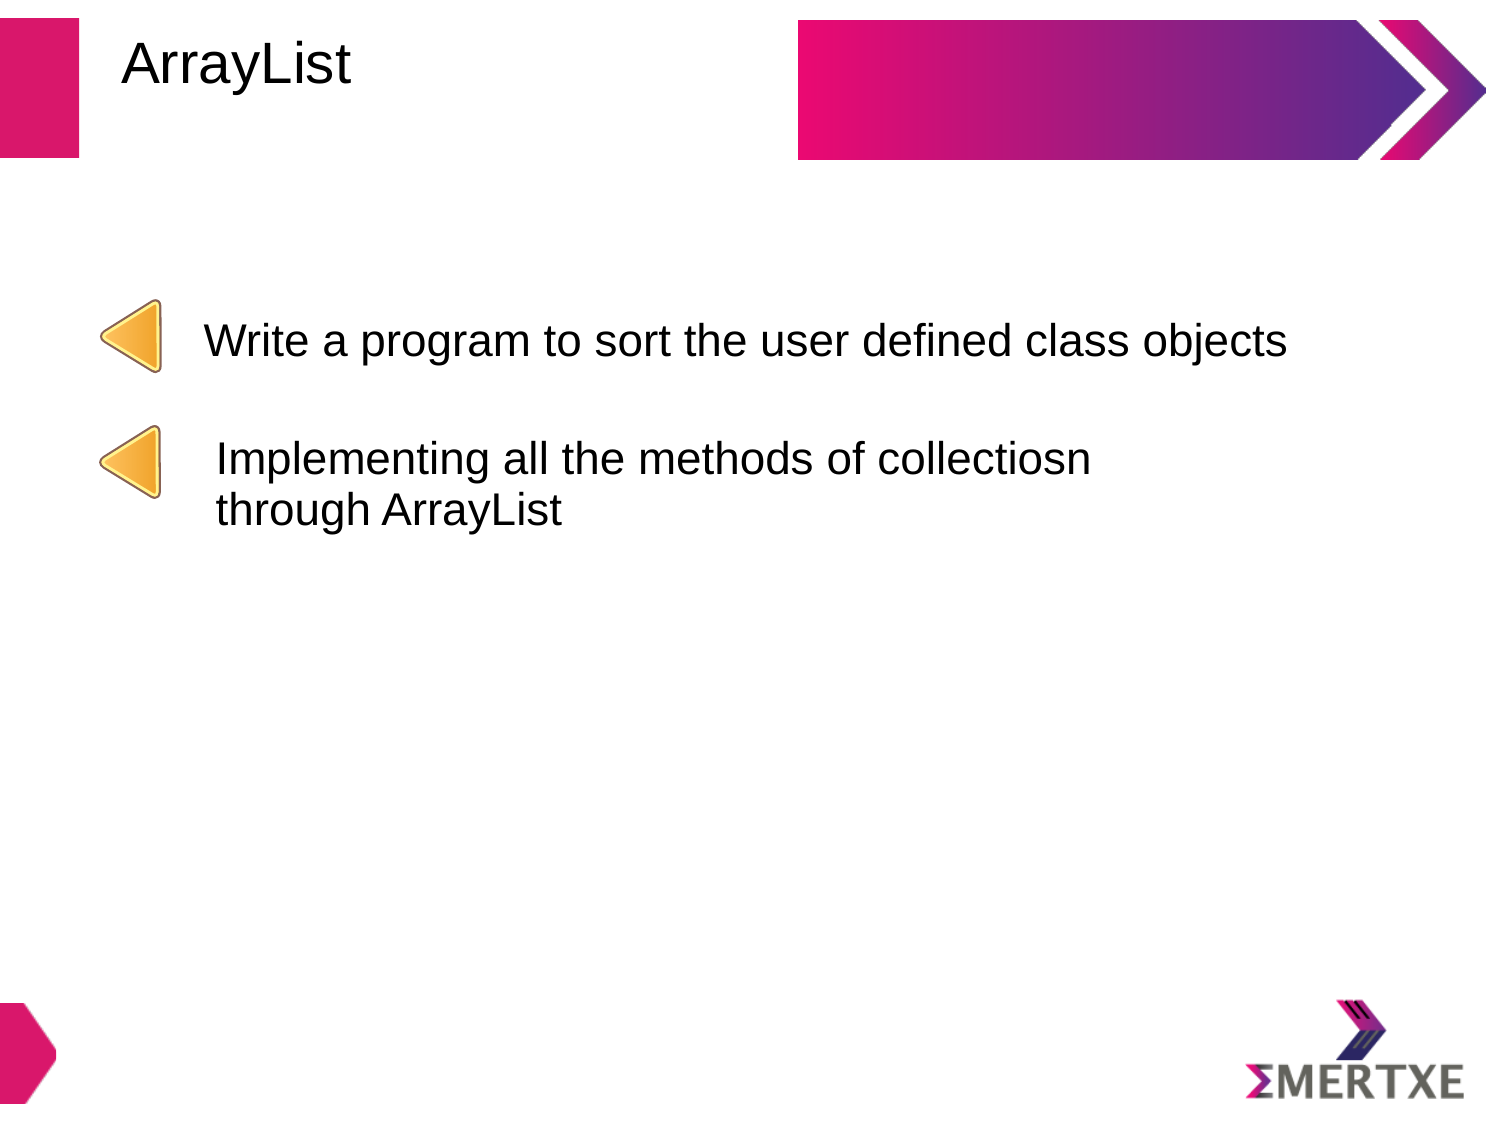

ArrayList
Write a program to sort the user defined class objects
Implementing all the methods of collectiosn through ArrayList